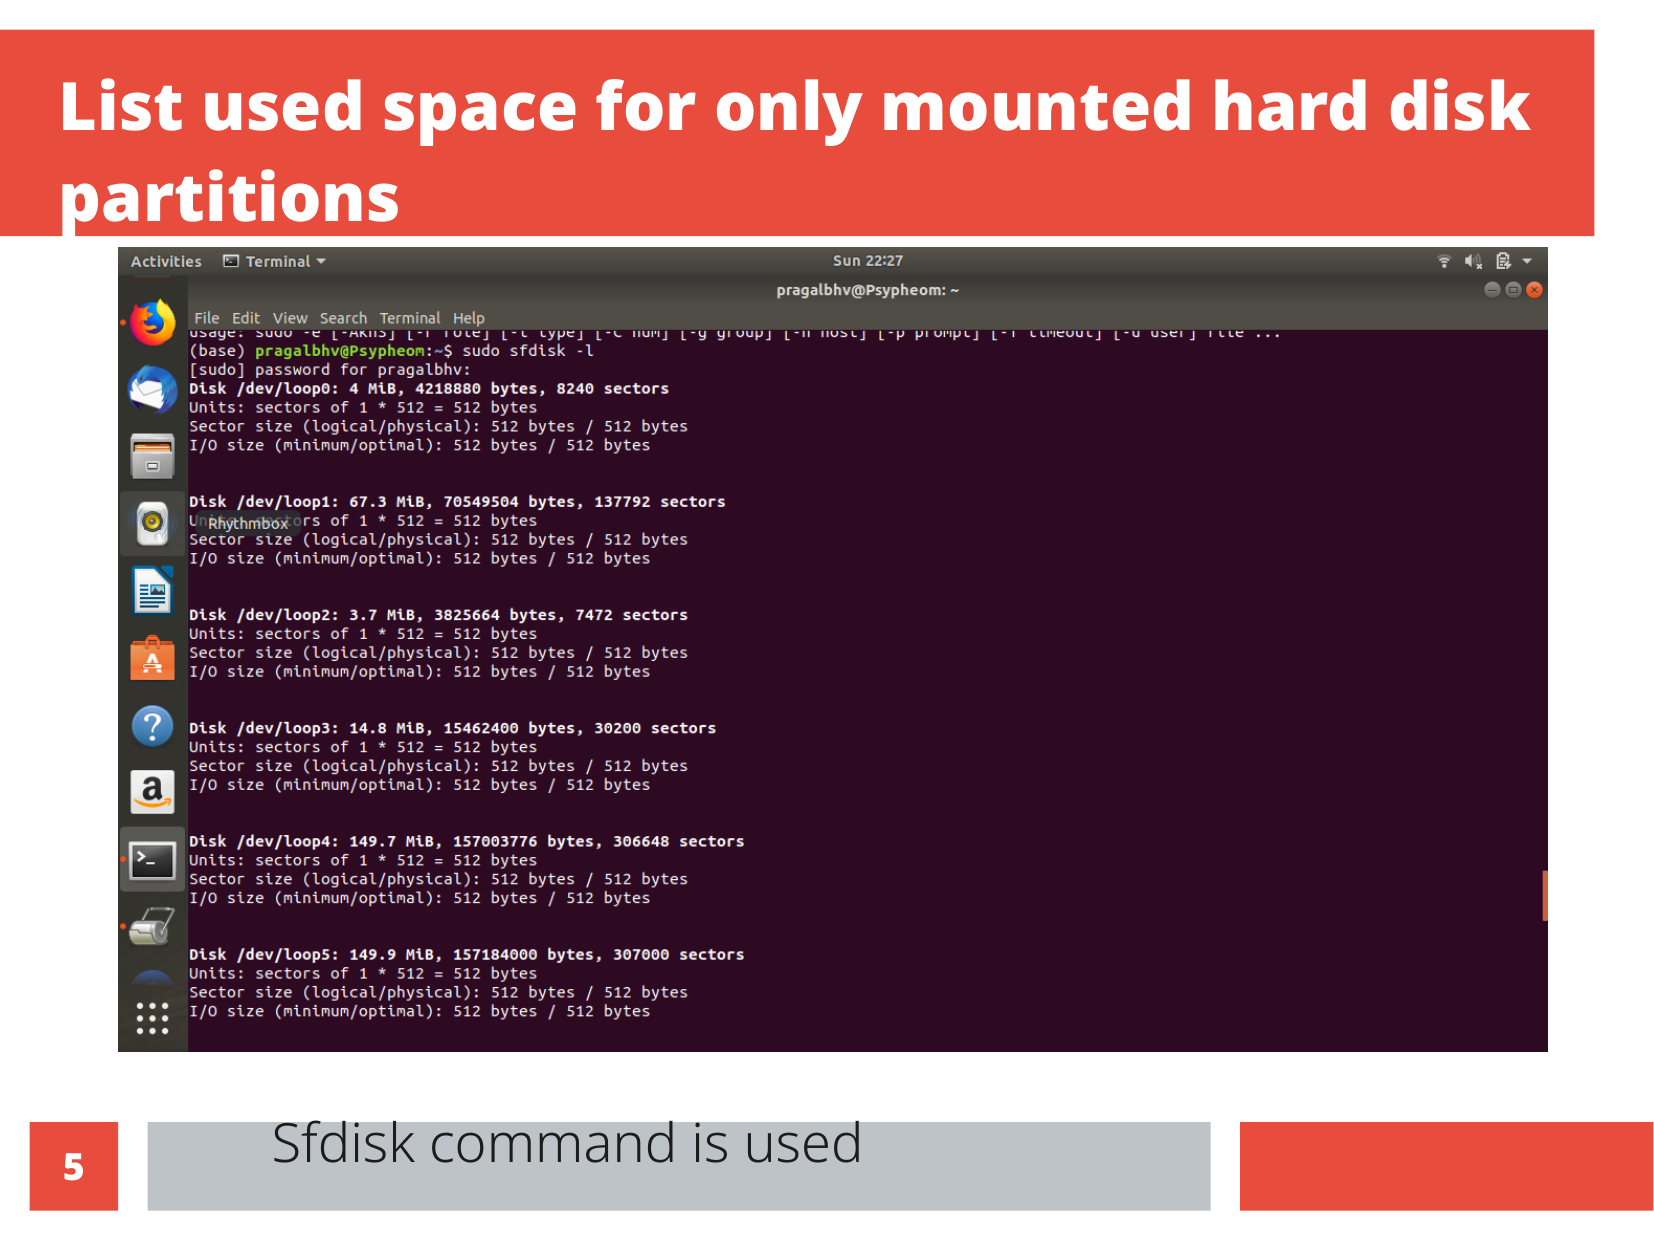

# List used space for only mounted hard disk partitions
Sfdisk command is used
5